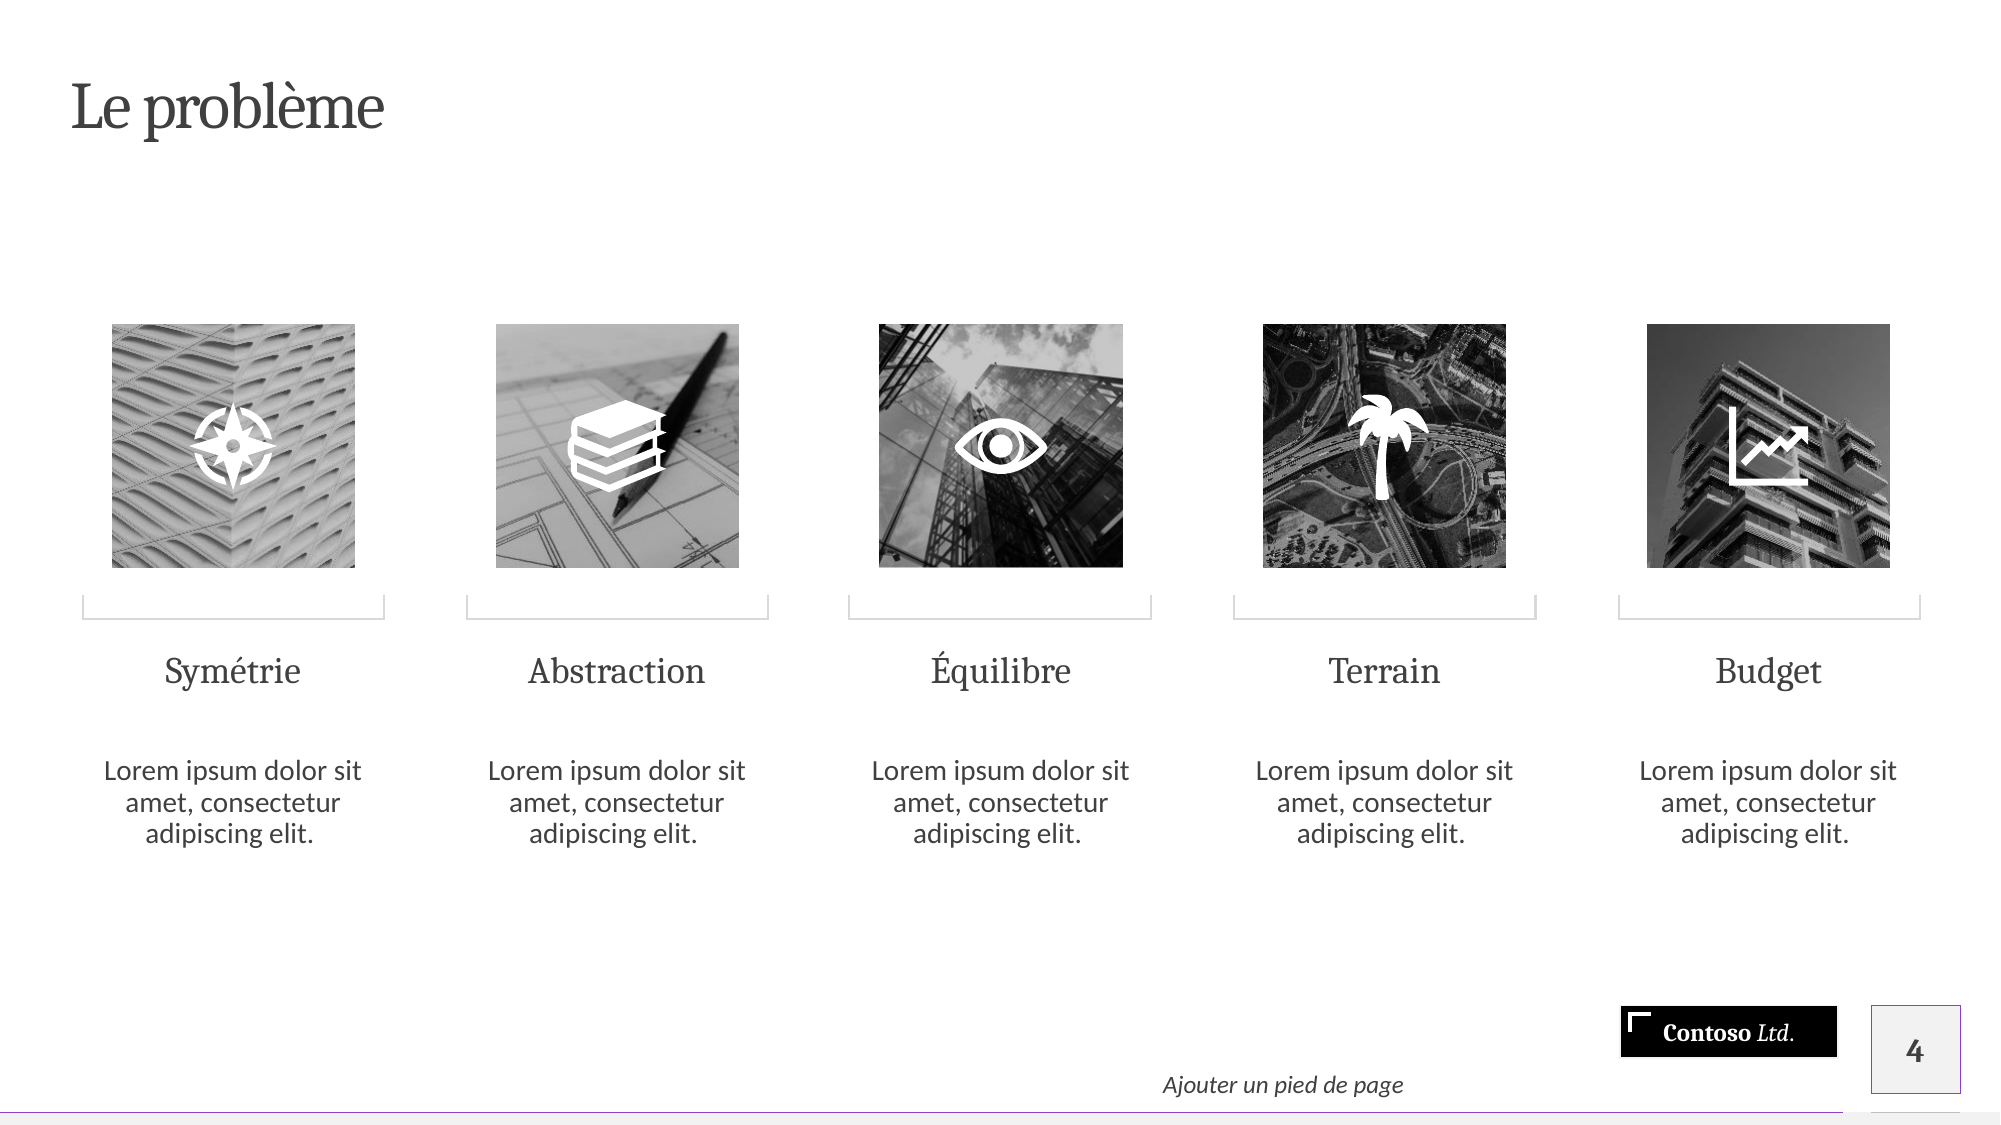

# Le problème
Symétrie
Abstraction
Équilibre
Terrain
Budget
Lorem ipsum dolor sit amet, consectetur adipiscing elit.
Lorem ipsum dolor sit amet, consectetur adipiscing elit.
Lorem ipsum dolor sit amet, consectetur adipiscing elit.
Lorem ipsum dolor sit amet, consectetur adipiscing elit.
Lorem ipsum dolor sit amet, consectetur adipiscing elit.
Ajouter un pied de page